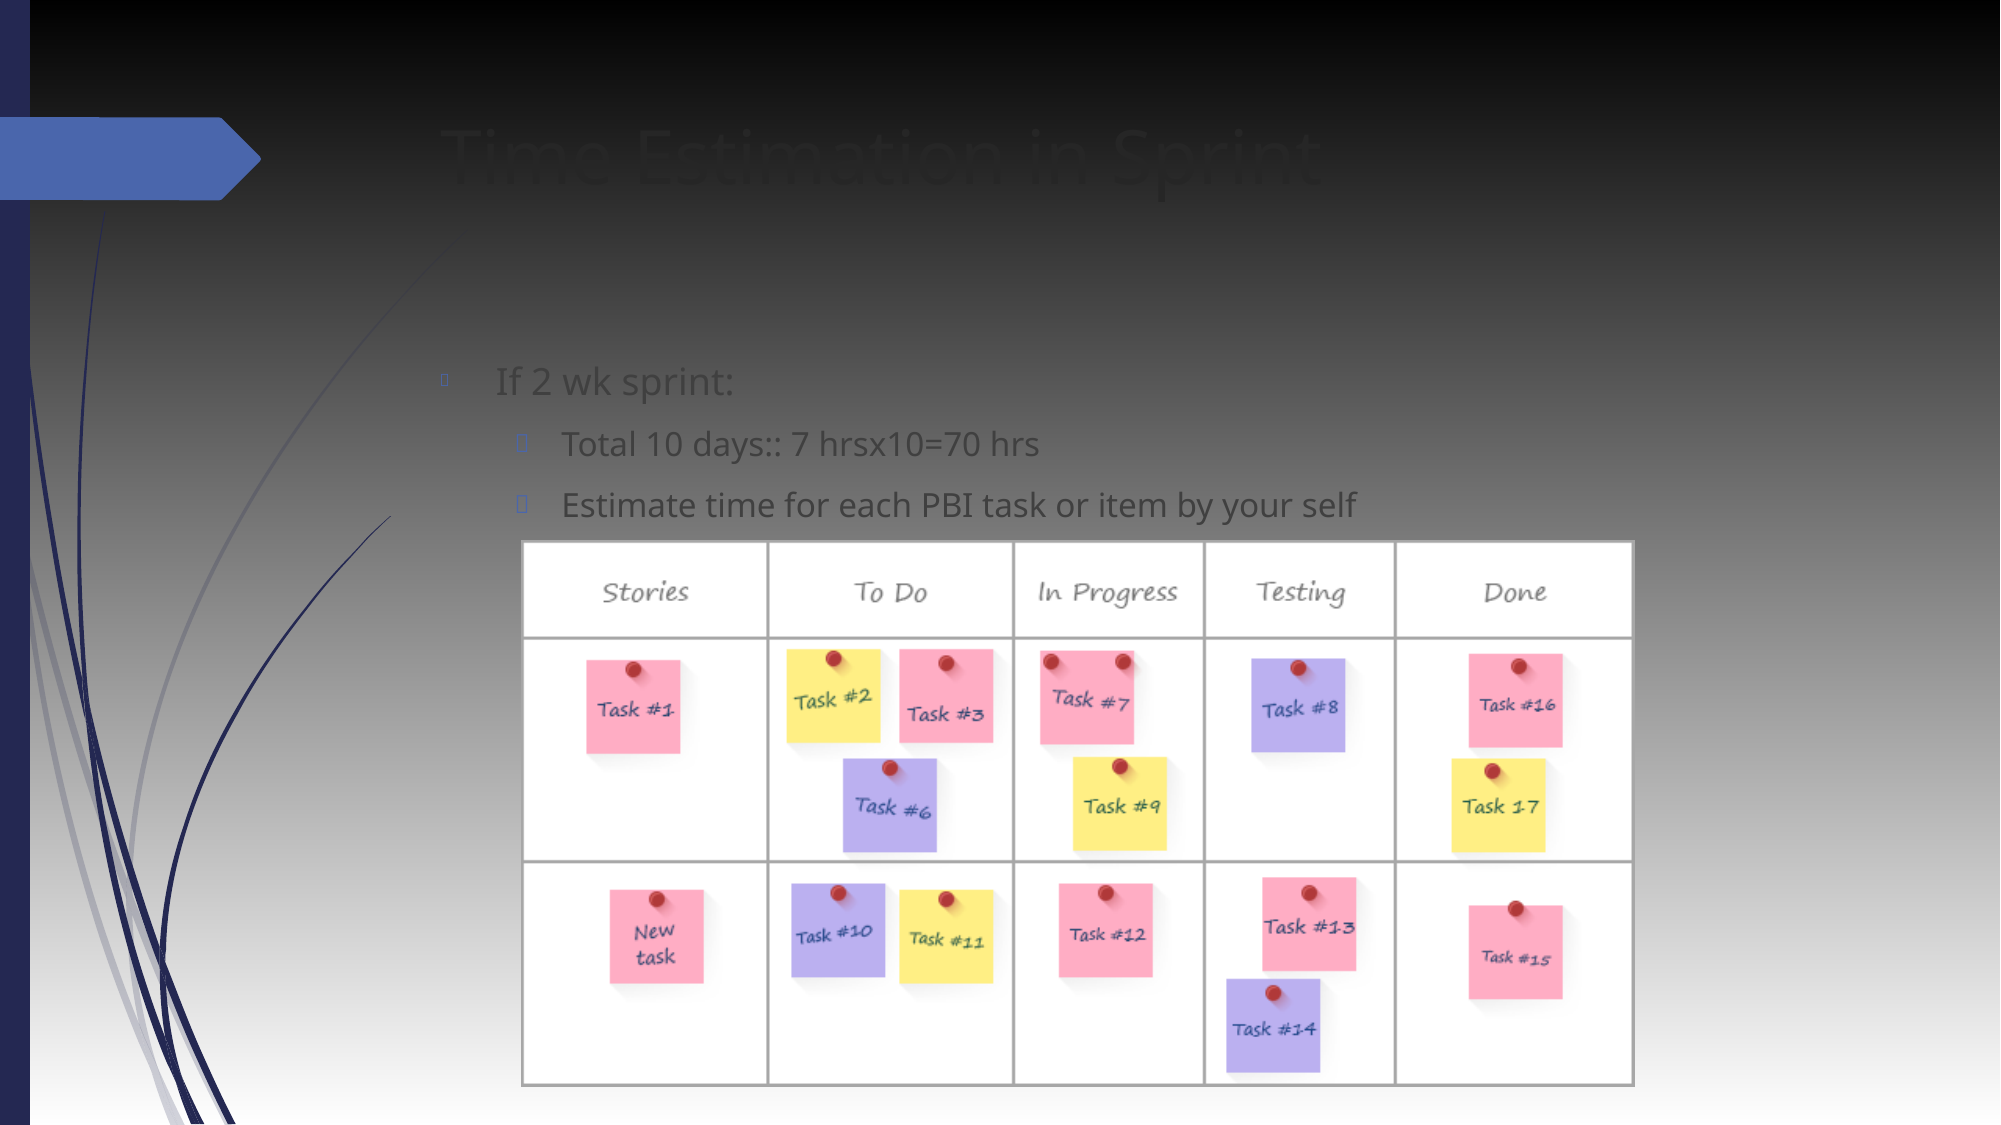

# Time Estimation in Sprint
If 2 wk sprint:
Total 10 days:: 7 hrsx10=70 hrs
Estimate time for each PBI task or item by your self